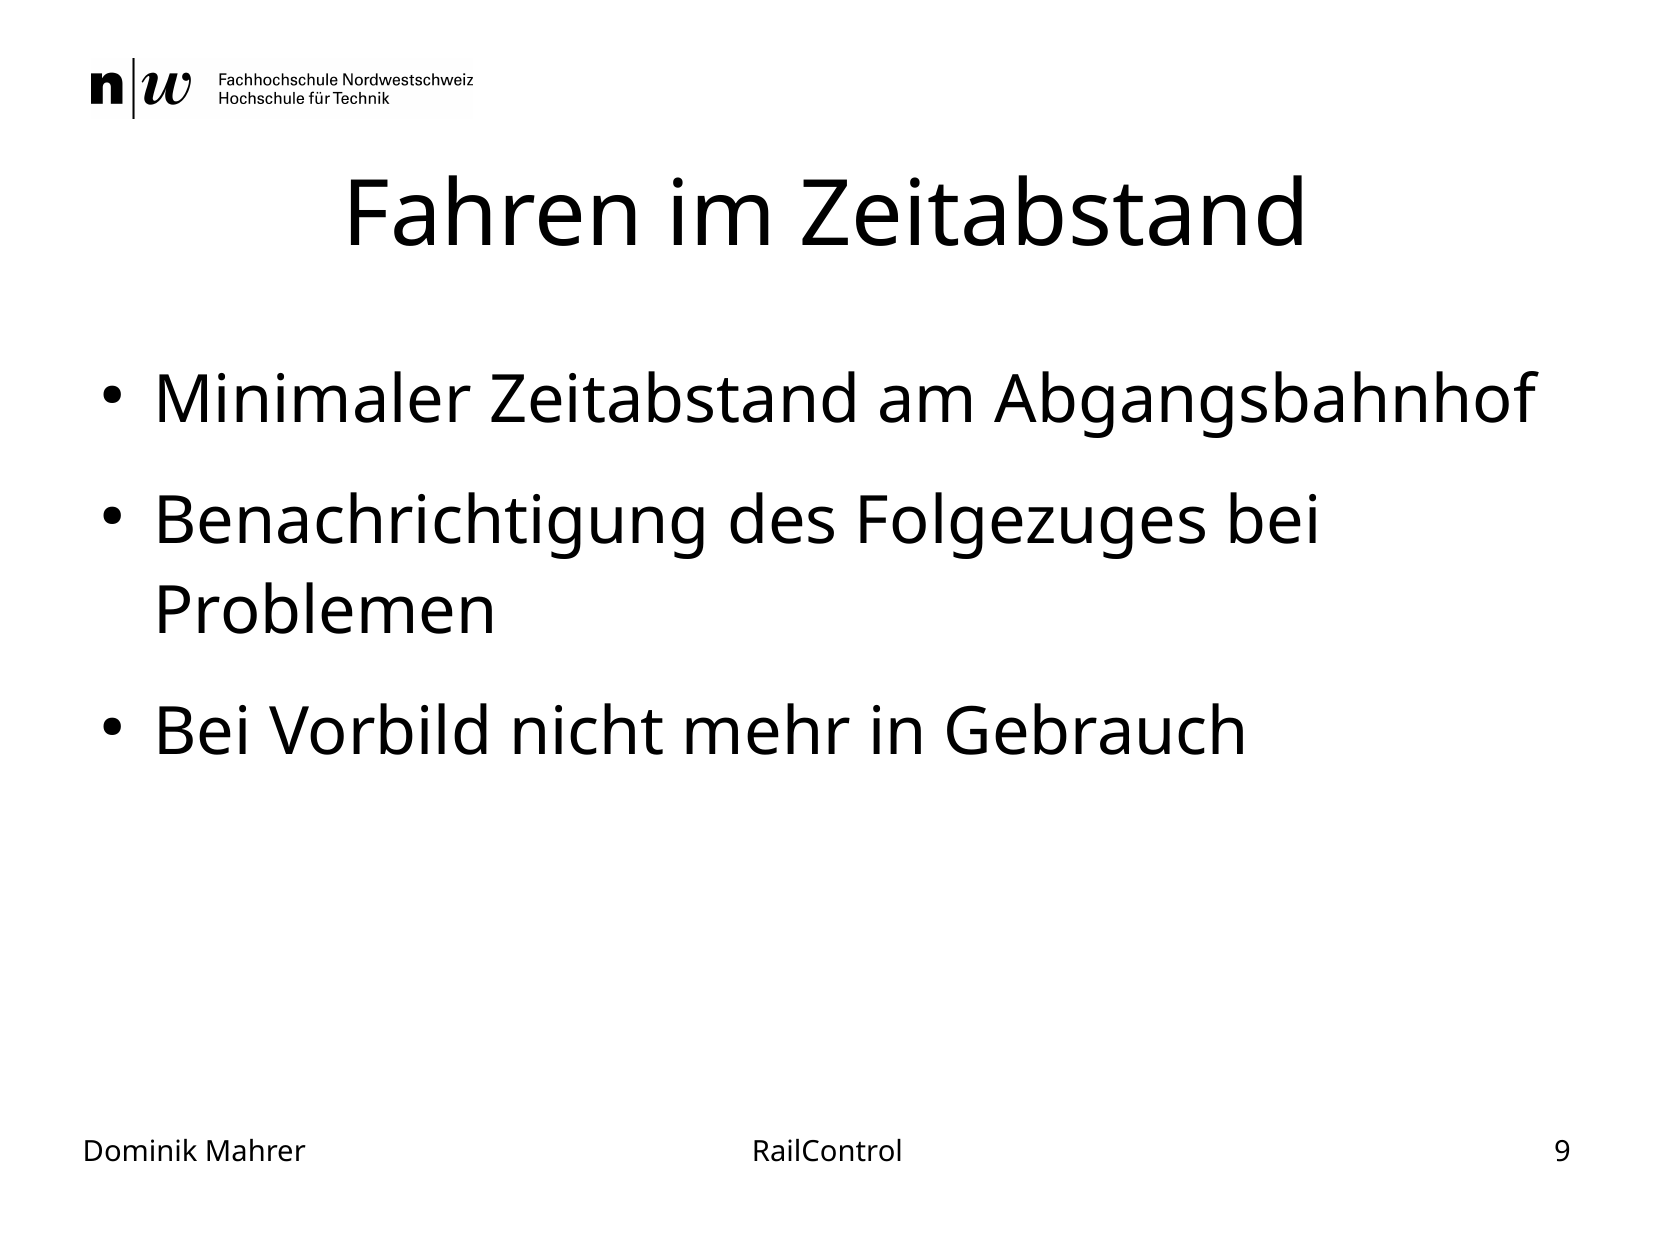

# Fahren im Zeitabstand
Minimaler Zeitabstand am Abgangsbahnhof
Benachrichtigung des Folgezuges bei Problemen
Bei Vorbild nicht mehr in Gebrauch
Dominik Mahrer
RailControl
9